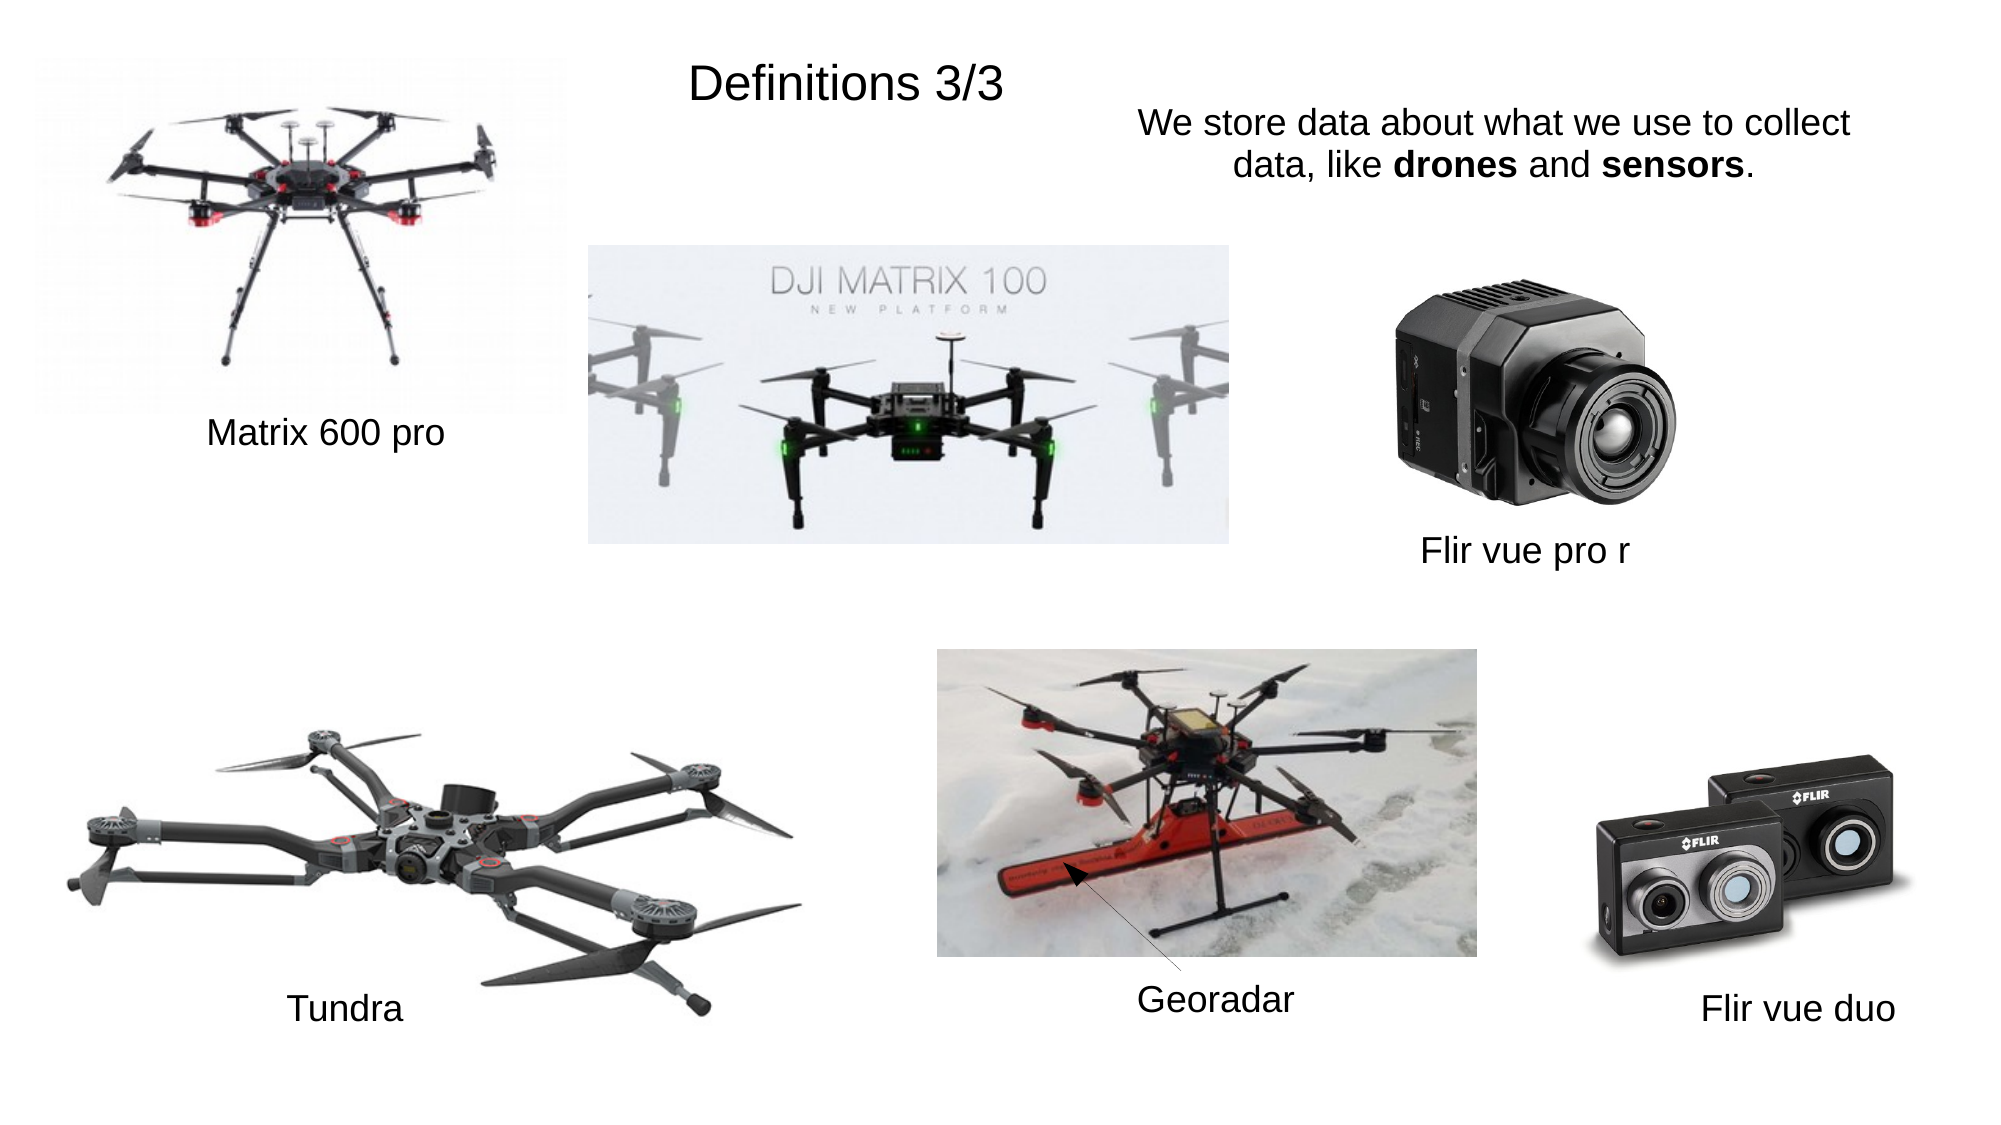

Definitions 3/3
We store data about what we use to collect data, like drones and sensors.
Matrix 600 pro
Flir vue pro r
Georadar
Tundra
Flir vue duo